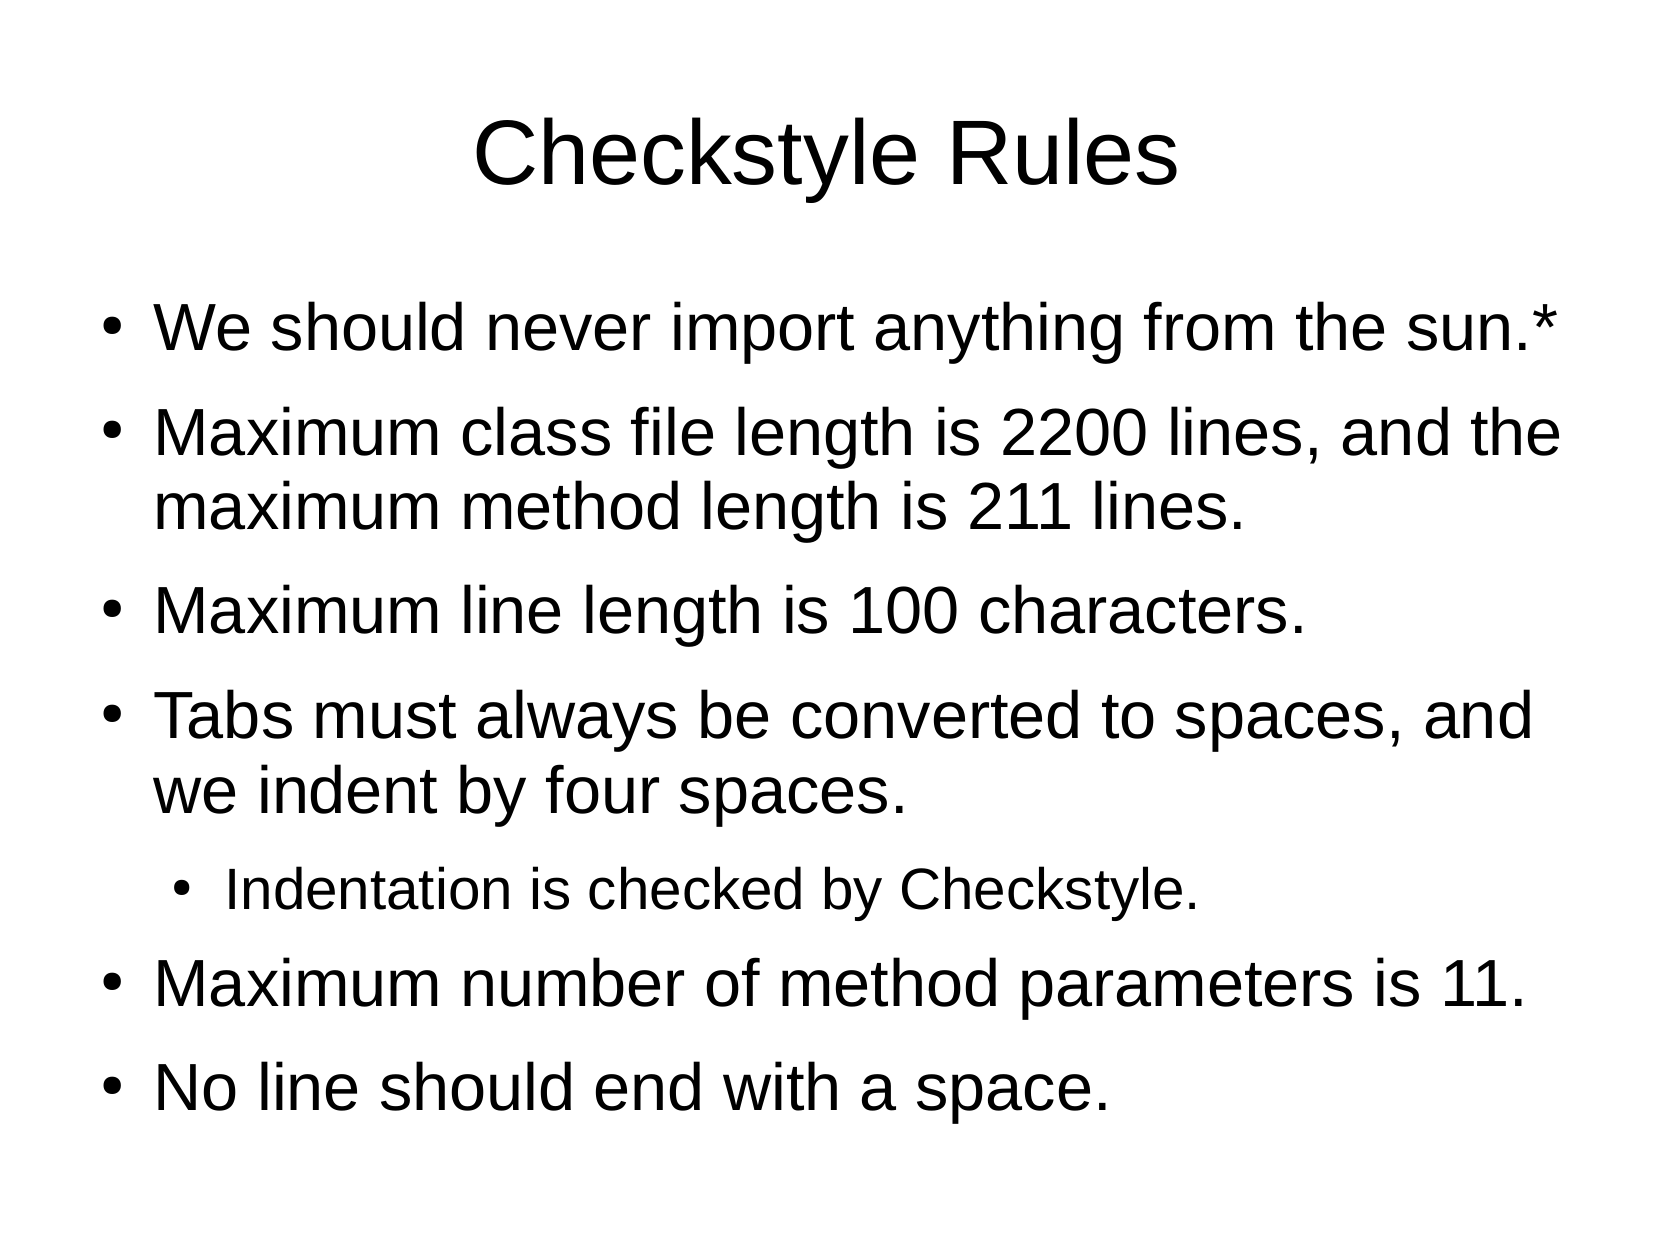

# Checkstyle Rules
We should never import anything from the sun.*
Maximum class file length is 2200 lines, and the maximum method length is 211 lines.
Maximum line length is 100 characters.
Tabs must always be converted to spaces, and we indent by four spaces.
Indentation is checked by Checkstyle.
Maximum number of method parameters is 11.
No line should end with a space.